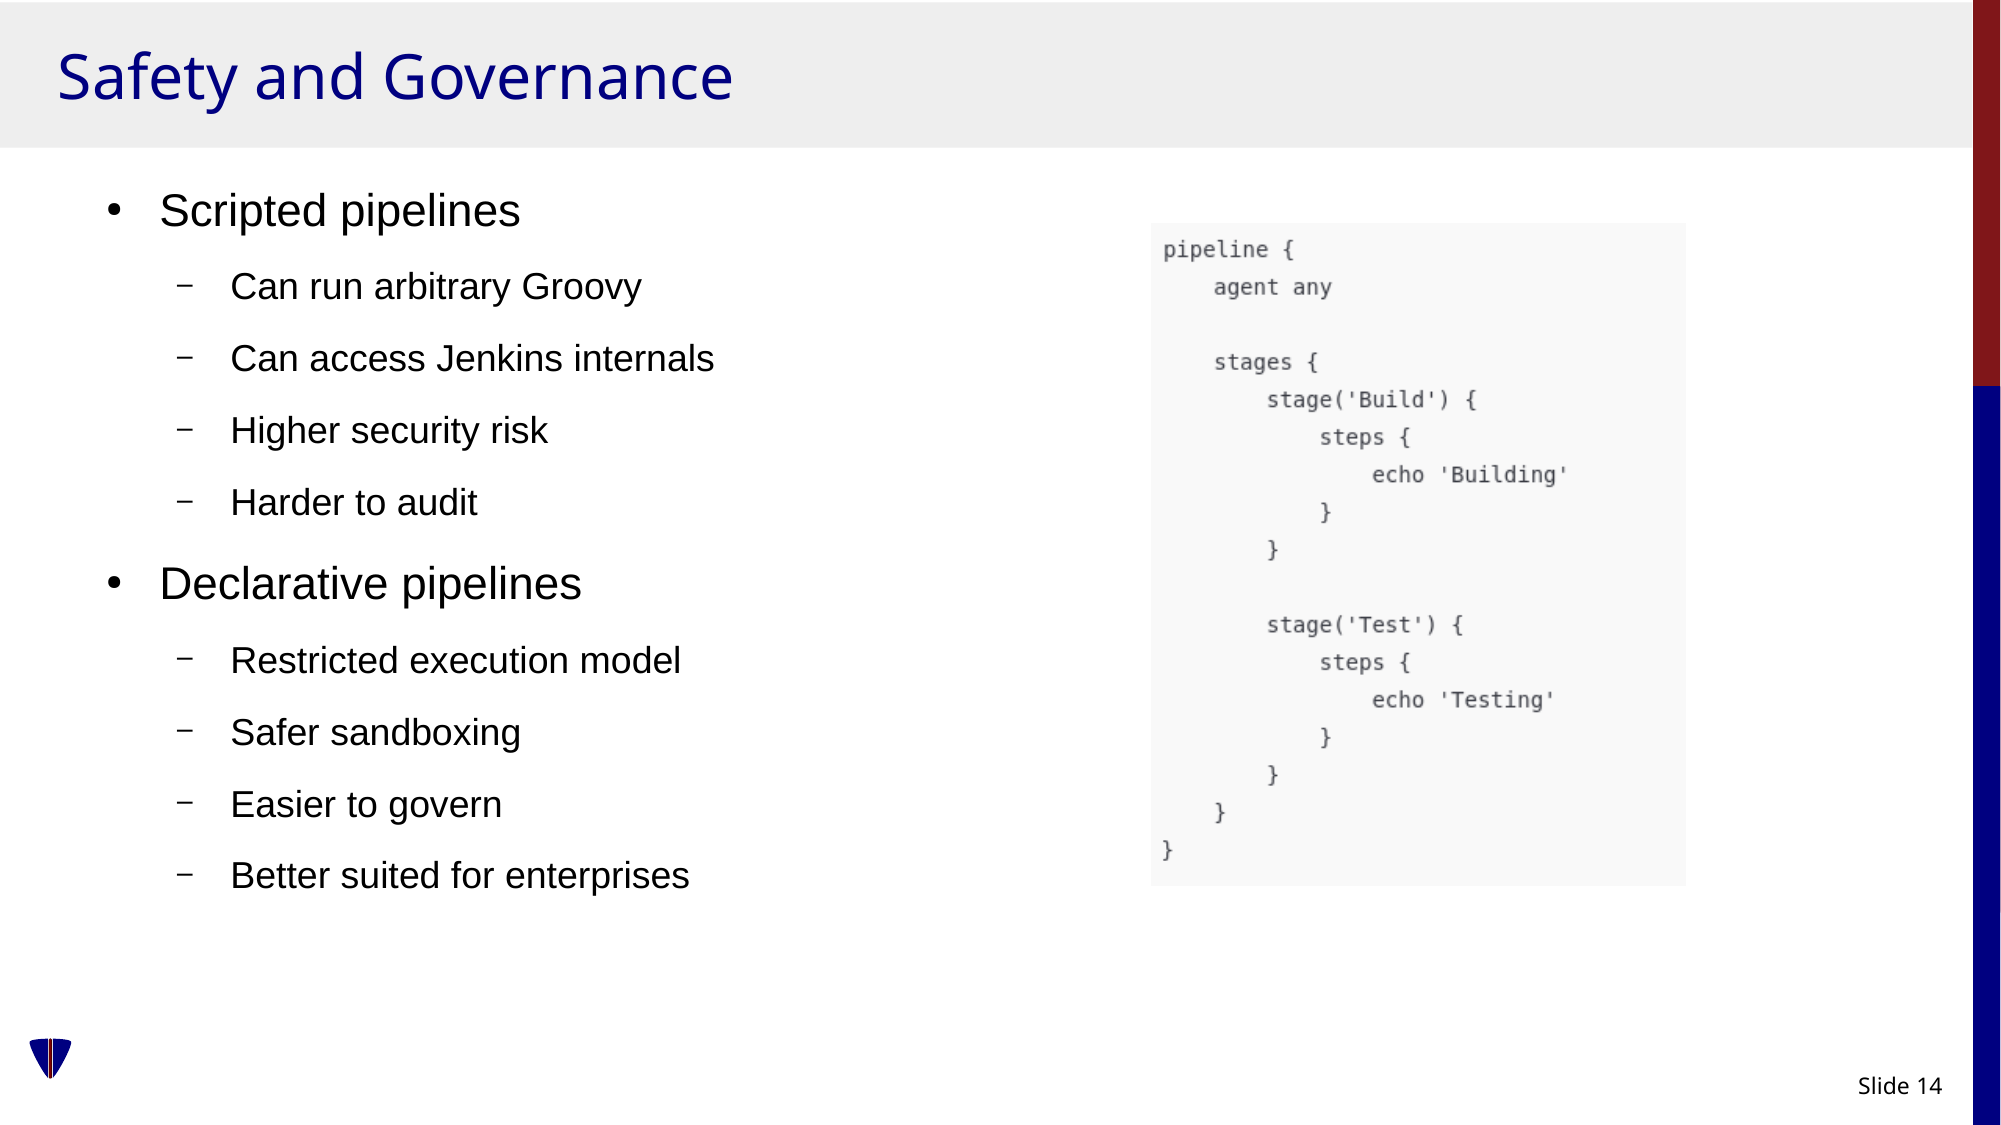

# Safety and Governance
Scripted pipelines
Can run arbitrary Groovy
Can access Jenkins internals
Higher security risk
Harder to audit
Declarative pipelines
Restricted execution model
Safer sandboxing
Easier to govern
Better suited for enterprises